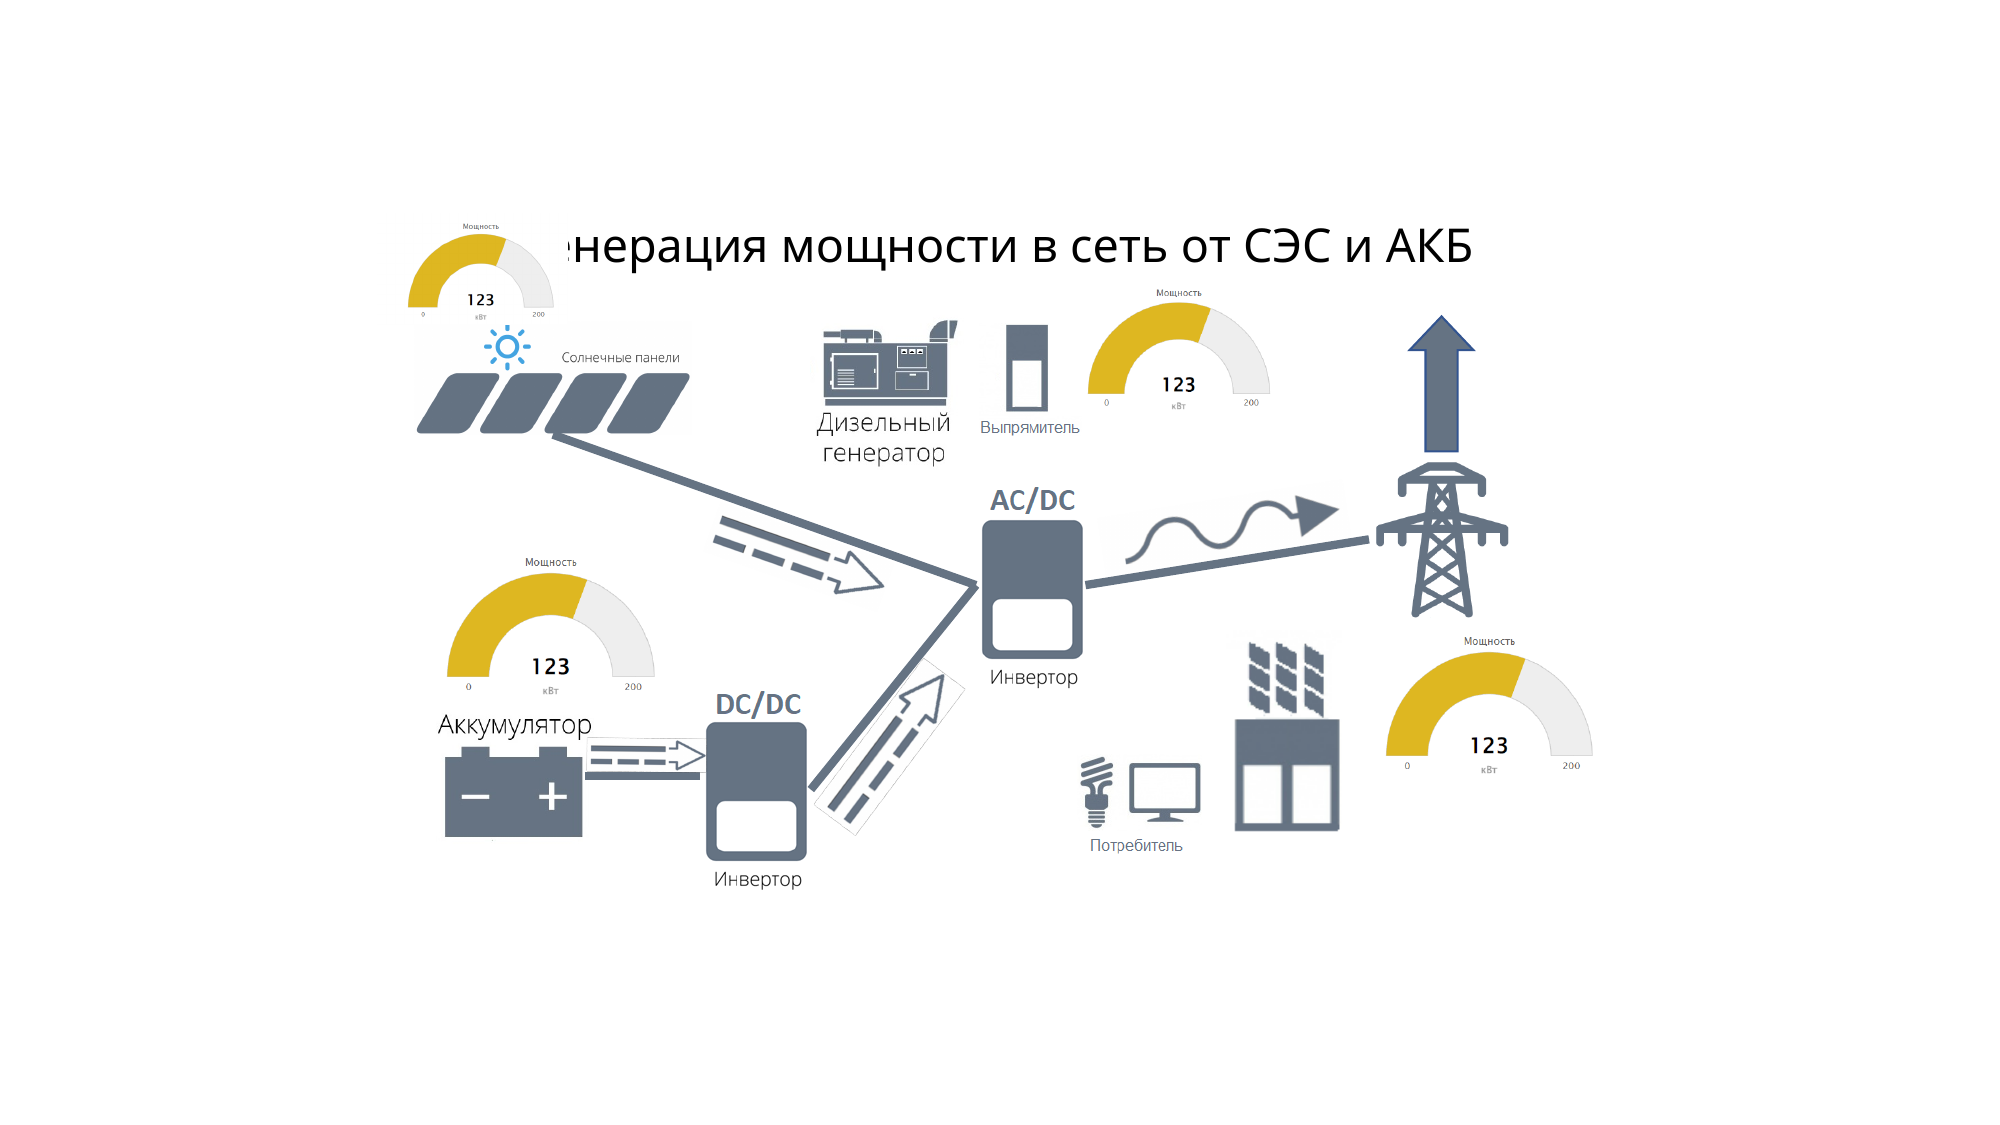

# Генерация мощности в сеть от СЭС и АКБ